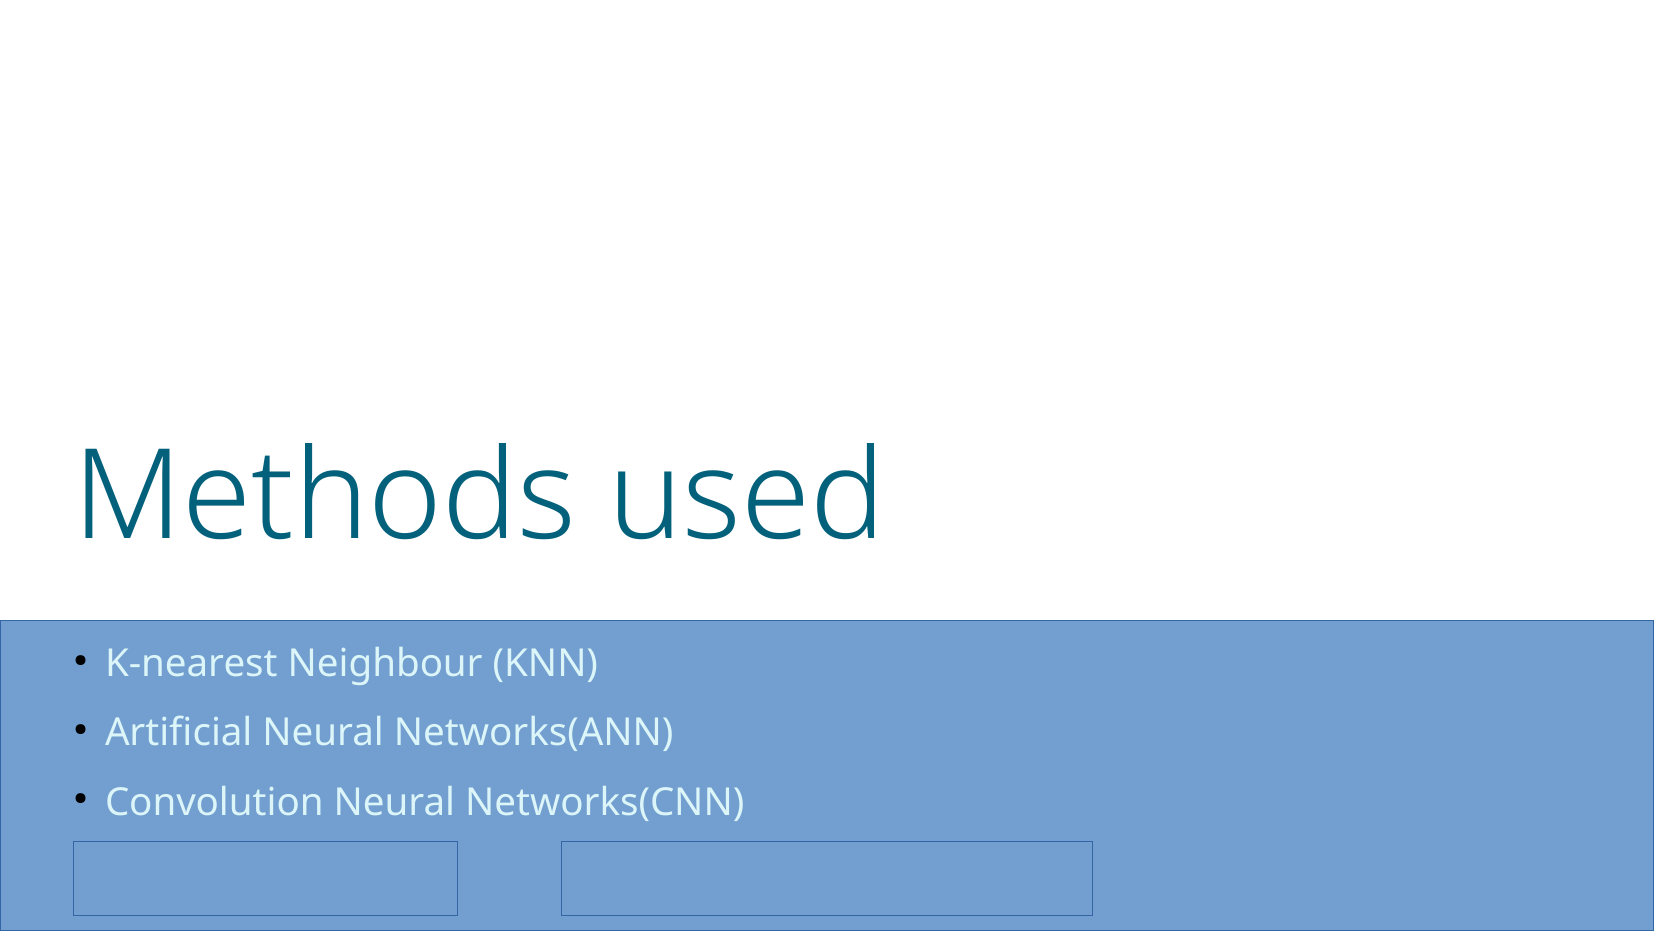

# Methods used
K-nearest Neighbour (KNN)
Artificial Neural Networks(ANN)
Convolution Neural Networks(CNN)